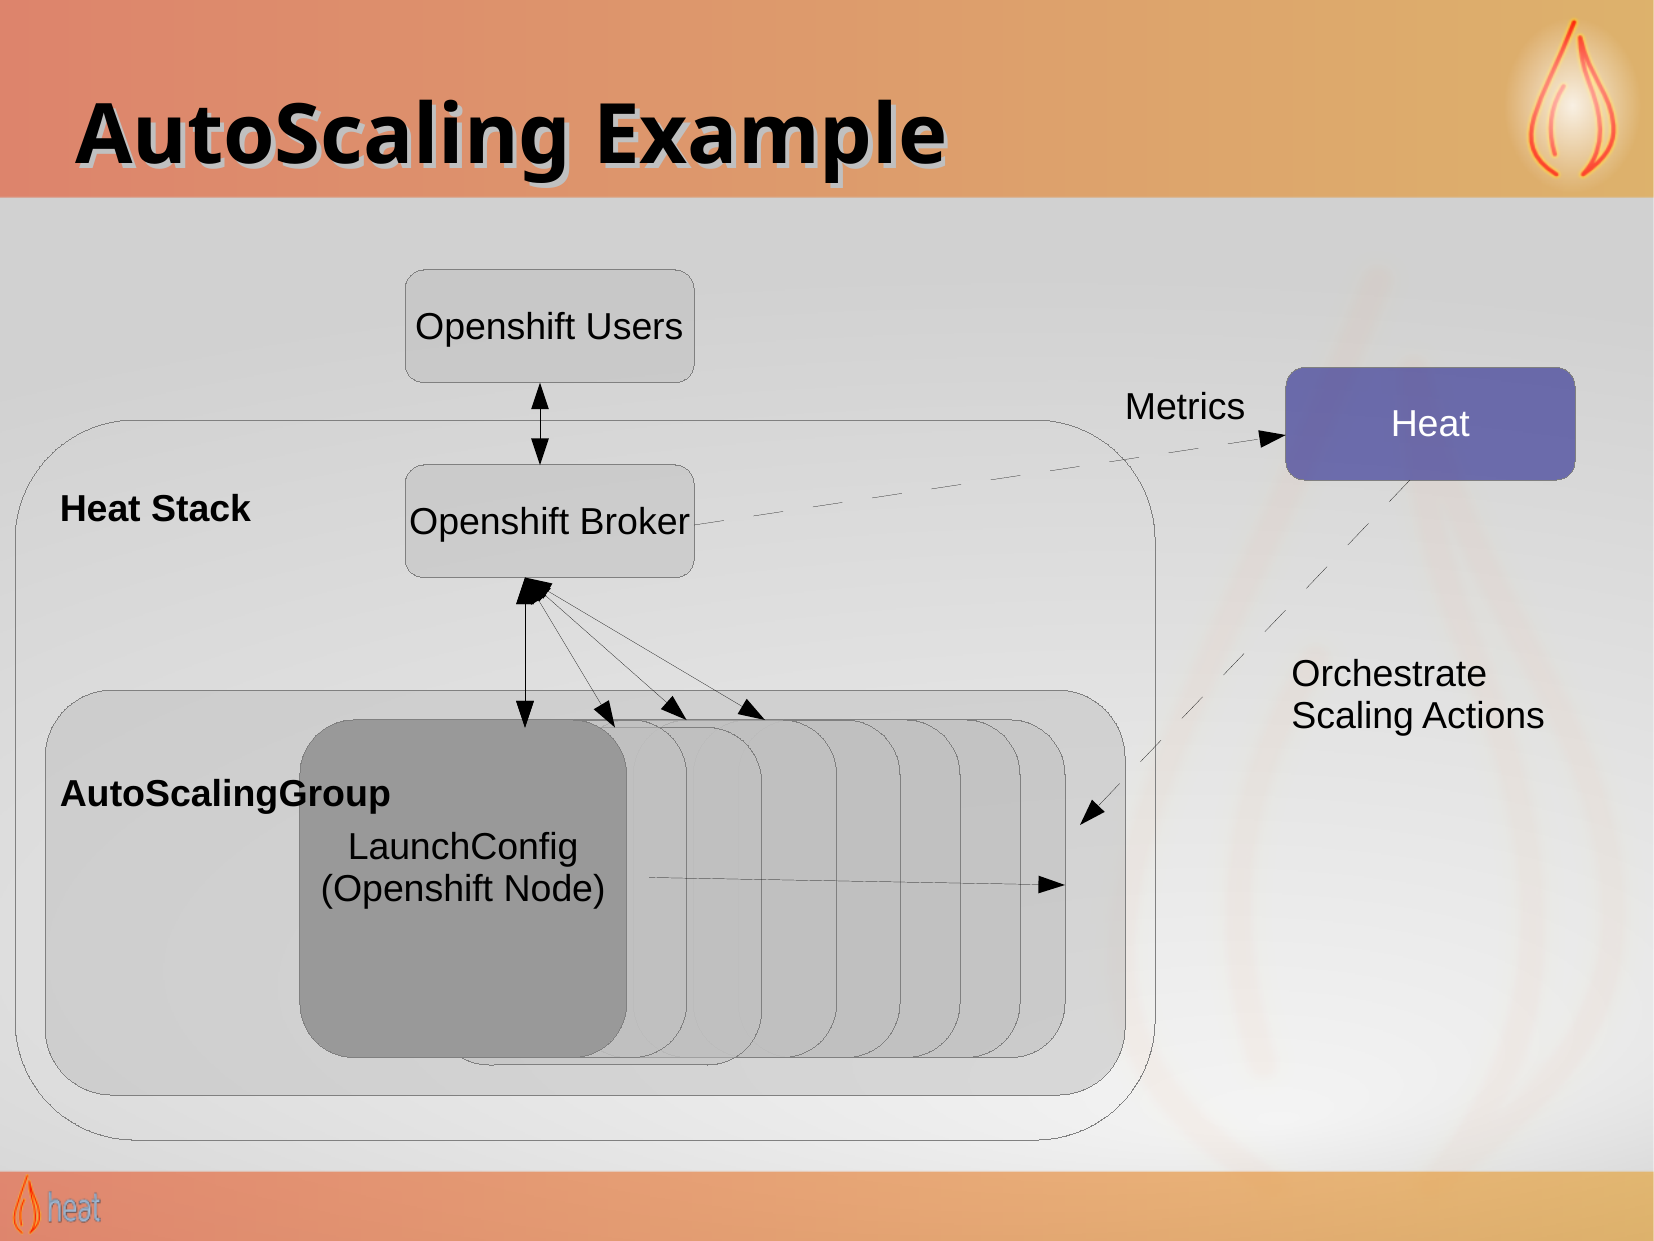

# AutoScaling Example
Openshift Users
Heat
Metrics
Openshift Broker
Heat Stack
Orchestrate
Scaling Actions
LaunchConfig
(Openshift Node)
AutoScalingGroup